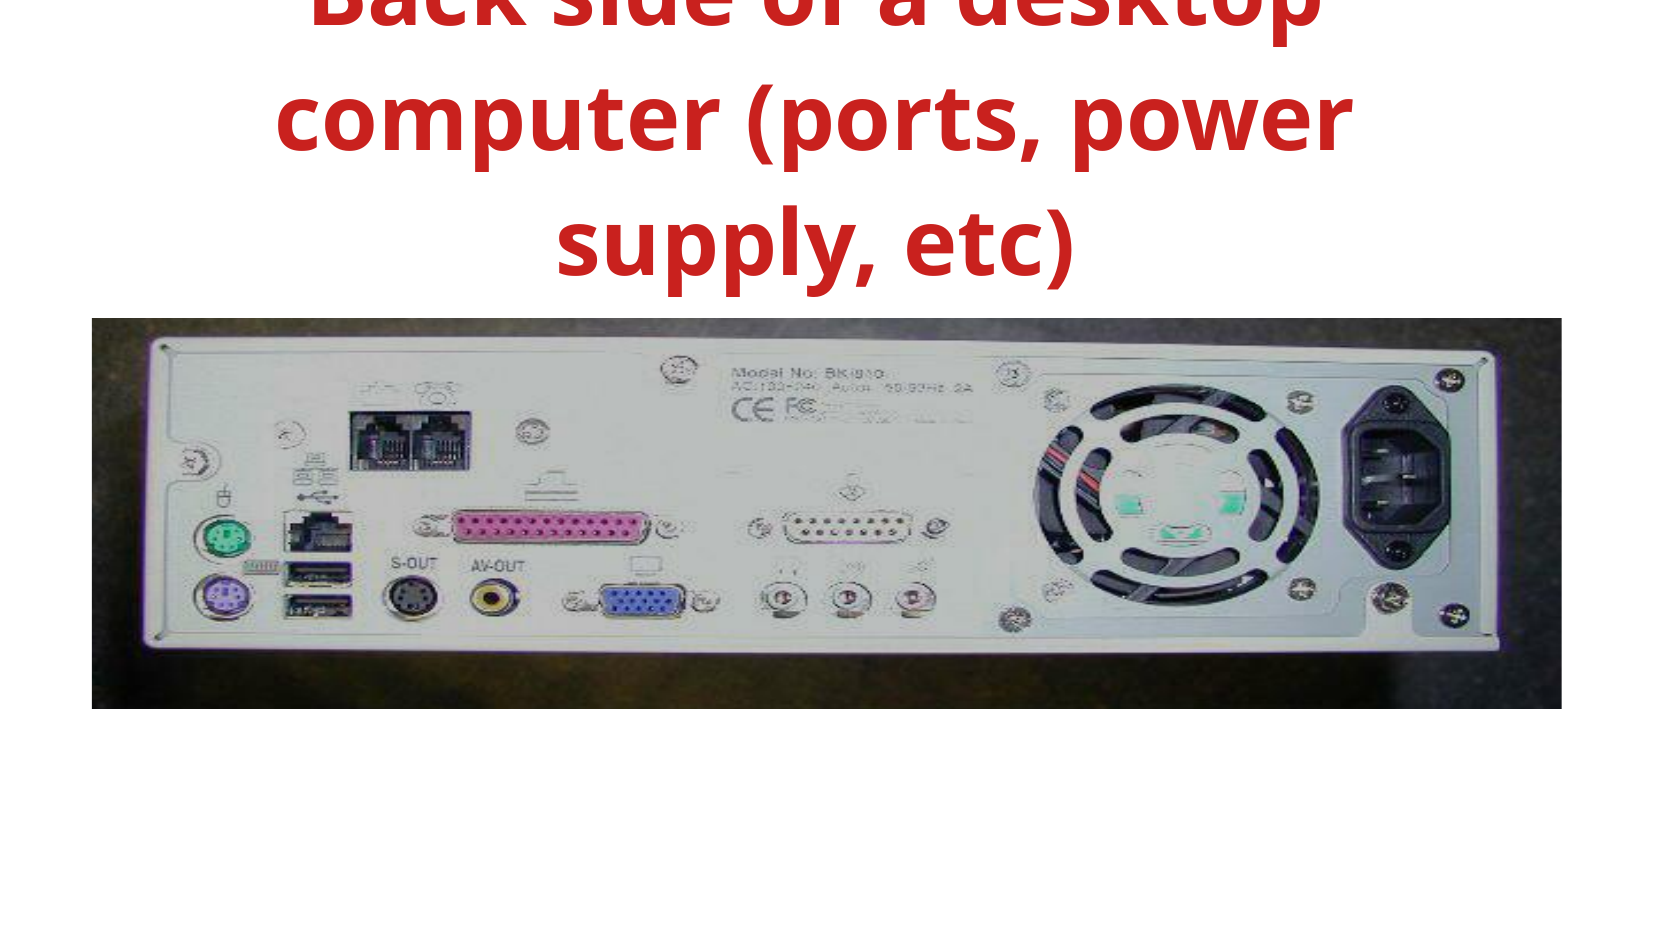

# Back side of a desktop computer (ports, power supply, etc)